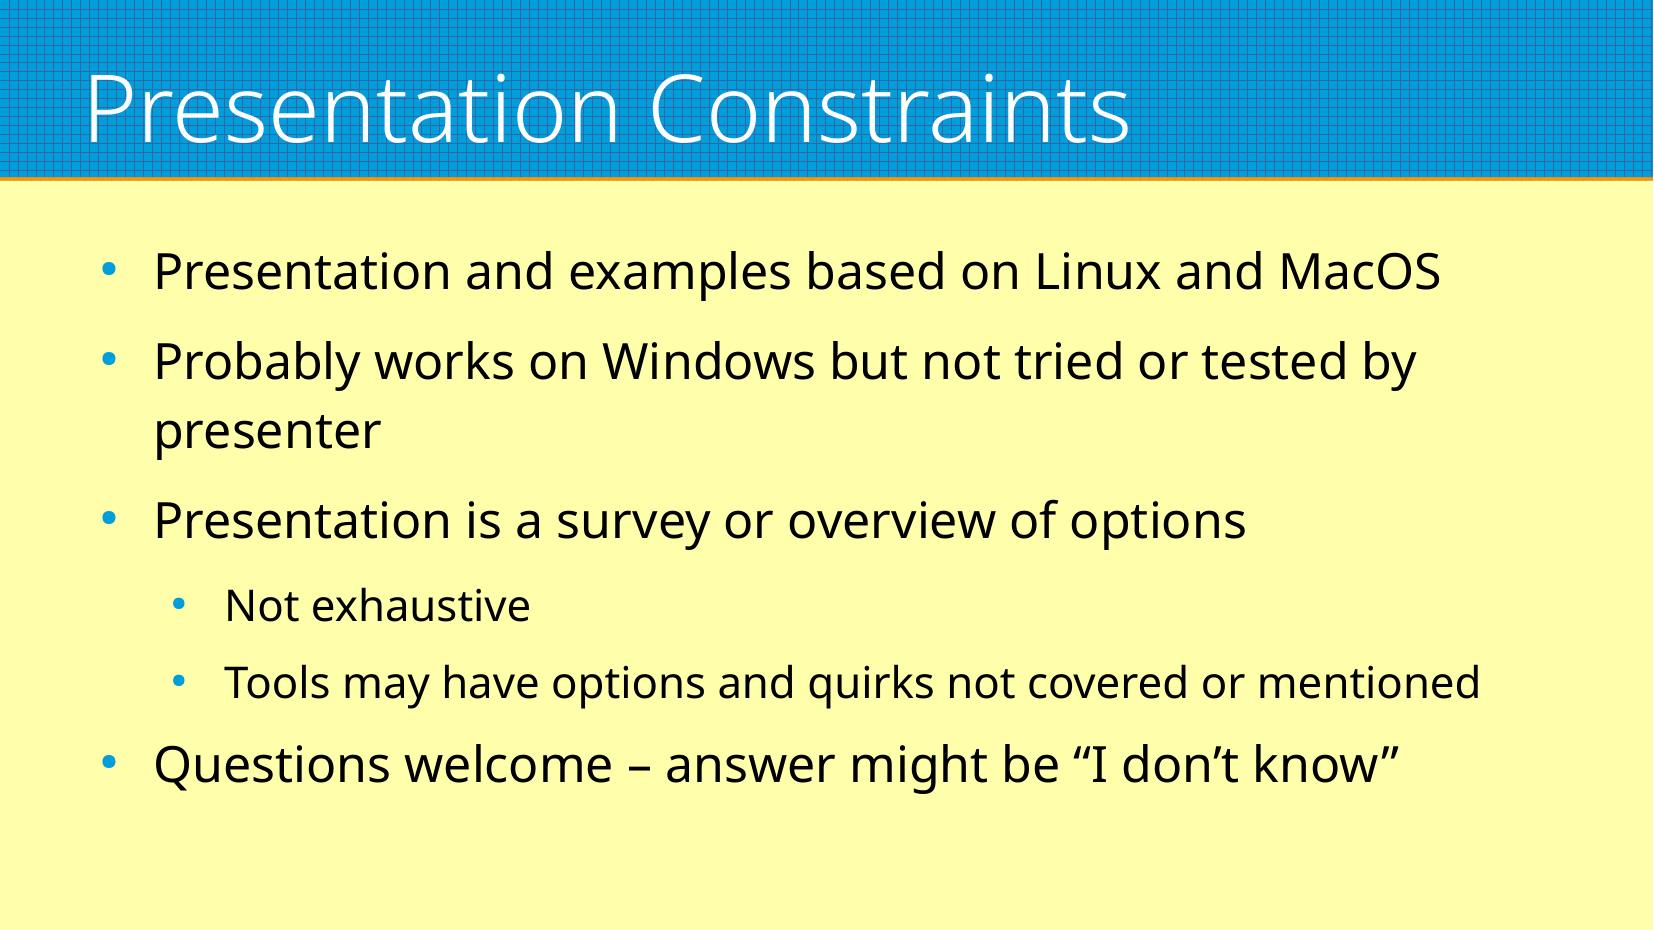

# Presentation Constraints
Presentation and examples based on Linux and MacOS
Probably works on Windows but not tried or tested by presenter
Presentation is a survey or overview of options
Not exhaustive
Tools may have options and quirks not covered or mentioned
Questions welcome – answer might be “I don’t know”